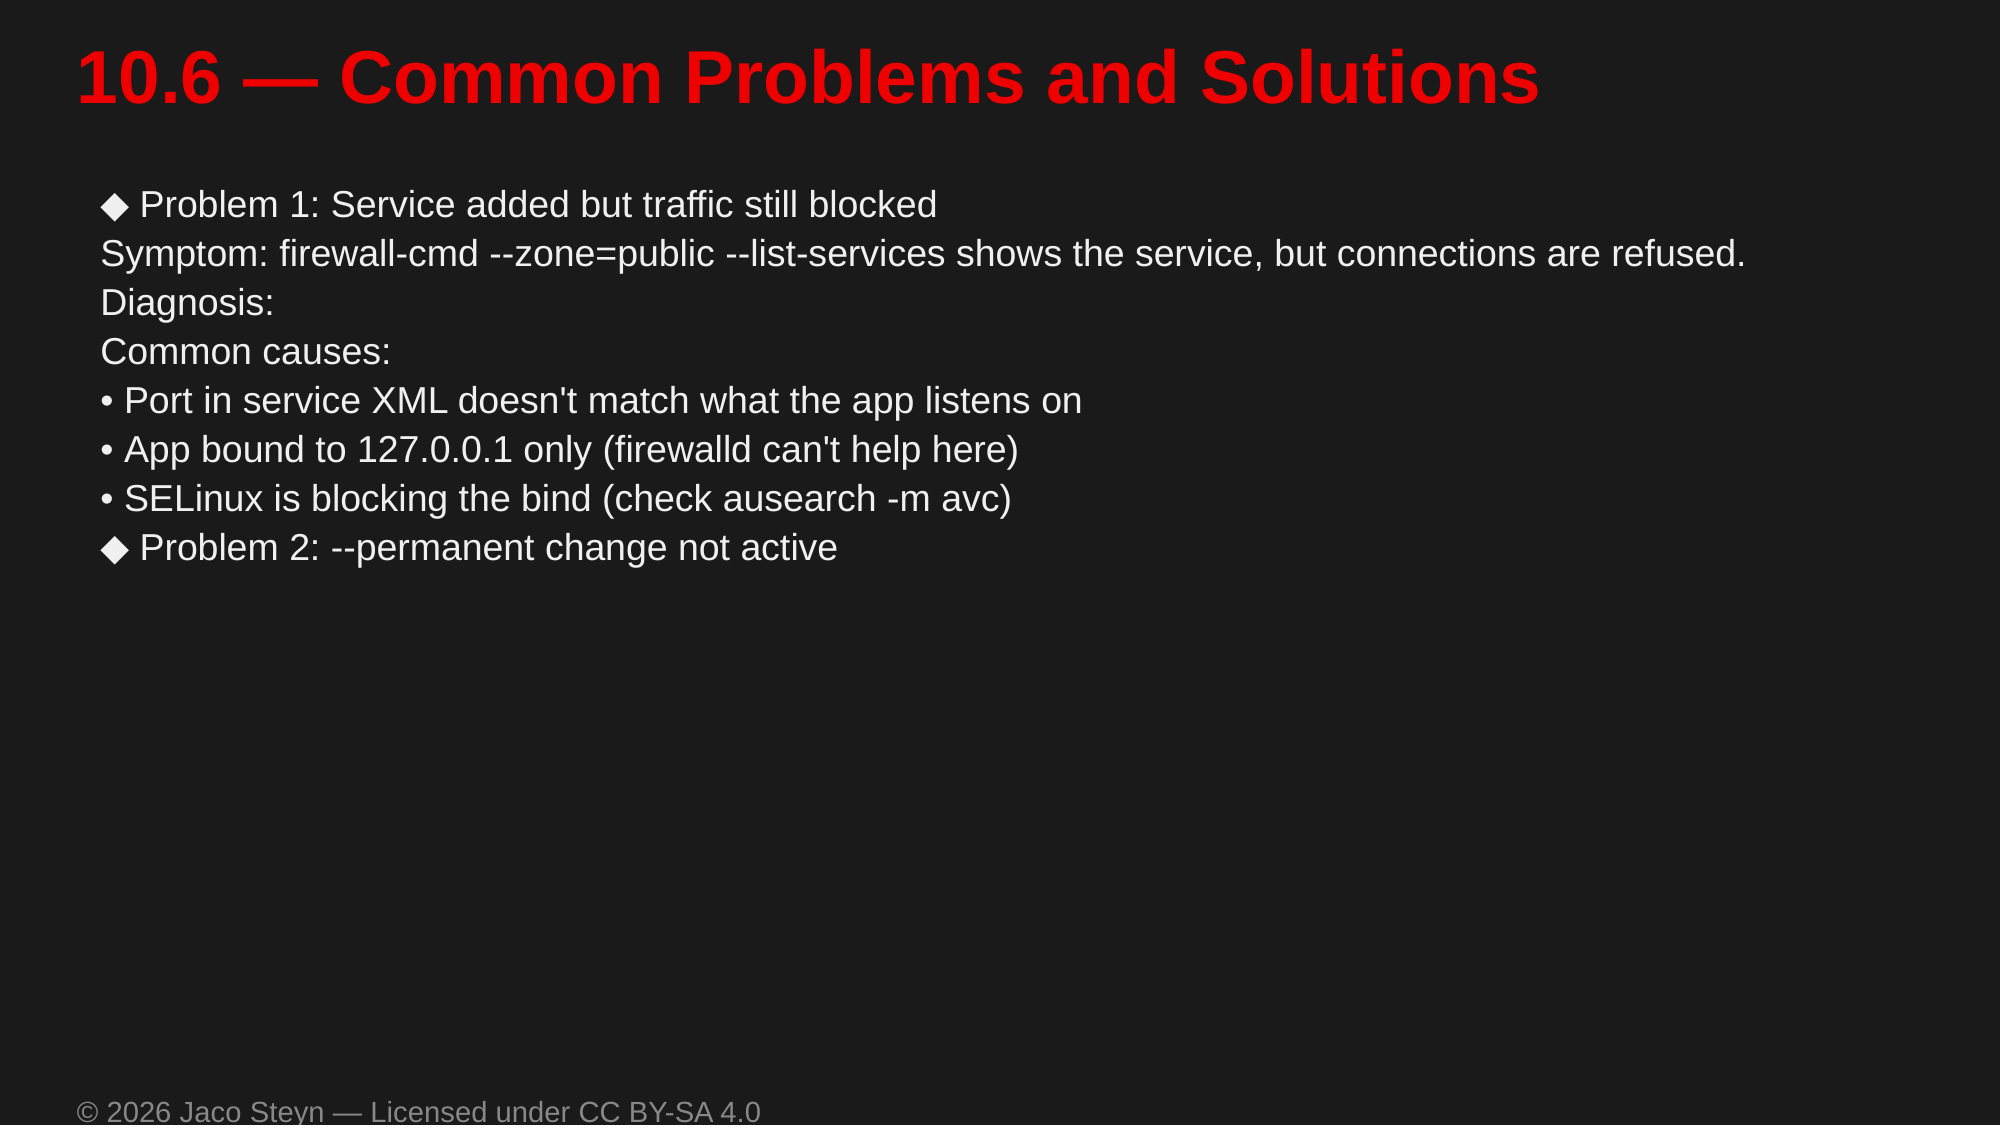

10.6 — Common Problems and Solutions
◆ Problem 1: Service added but traffic still blocked
Symptom: firewall-cmd --zone=public --list-services shows the service, but connections are refused.
Diagnosis:
Common causes:
• Port in service XML doesn't match what the app listens on
• App bound to 127.0.0.1 only (firewalld can't help here)
• SELinux is blocking the bind (check ausearch -m avc)
◆ Problem 2: --permanent change not active
© 2026 Jaco Steyn — Licensed under CC BY-SA 4.0